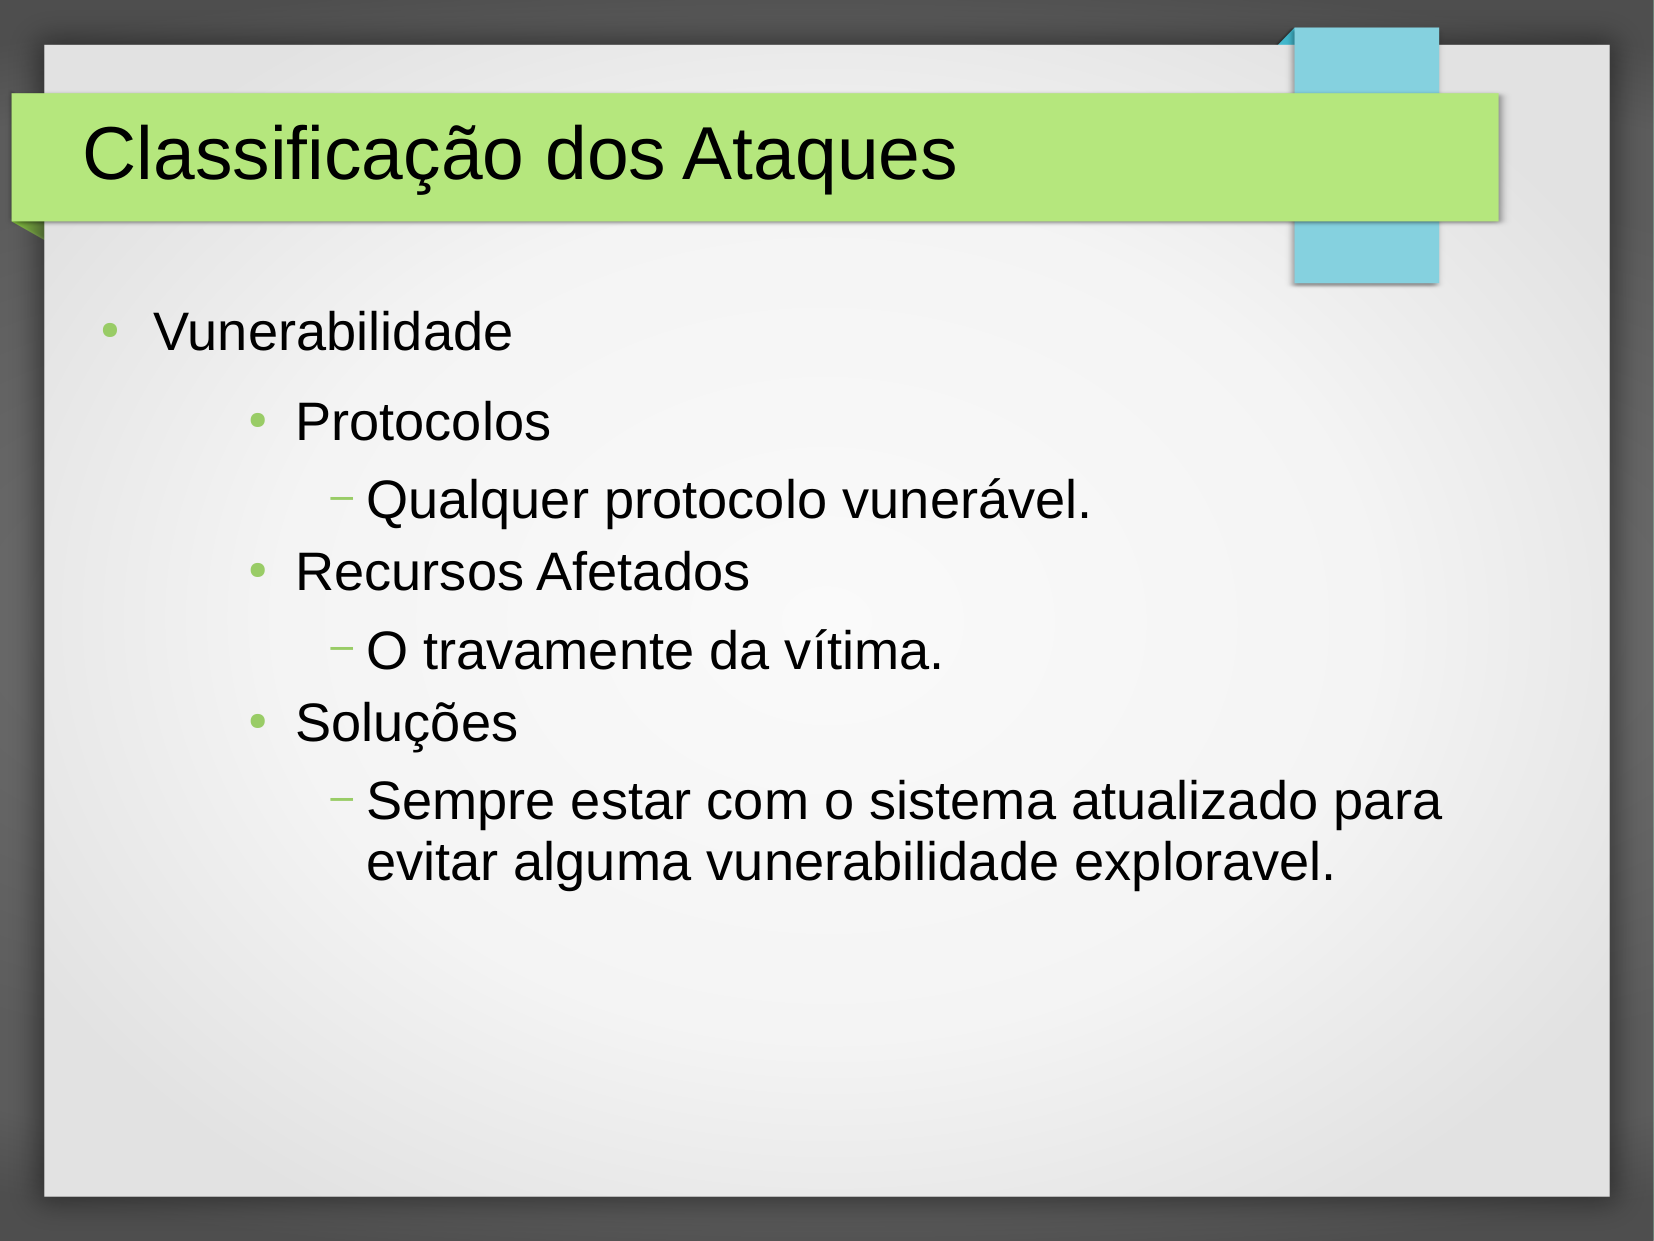

# Classificação dos Ataques
Vunerabilidade
Protocolos
Qualquer protocolo vunerável.
Recursos Afetados
O travamente da vítima.
Soluções
Sempre estar com o sistema atualizado para evitar alguma vunerabilidade exploravel.